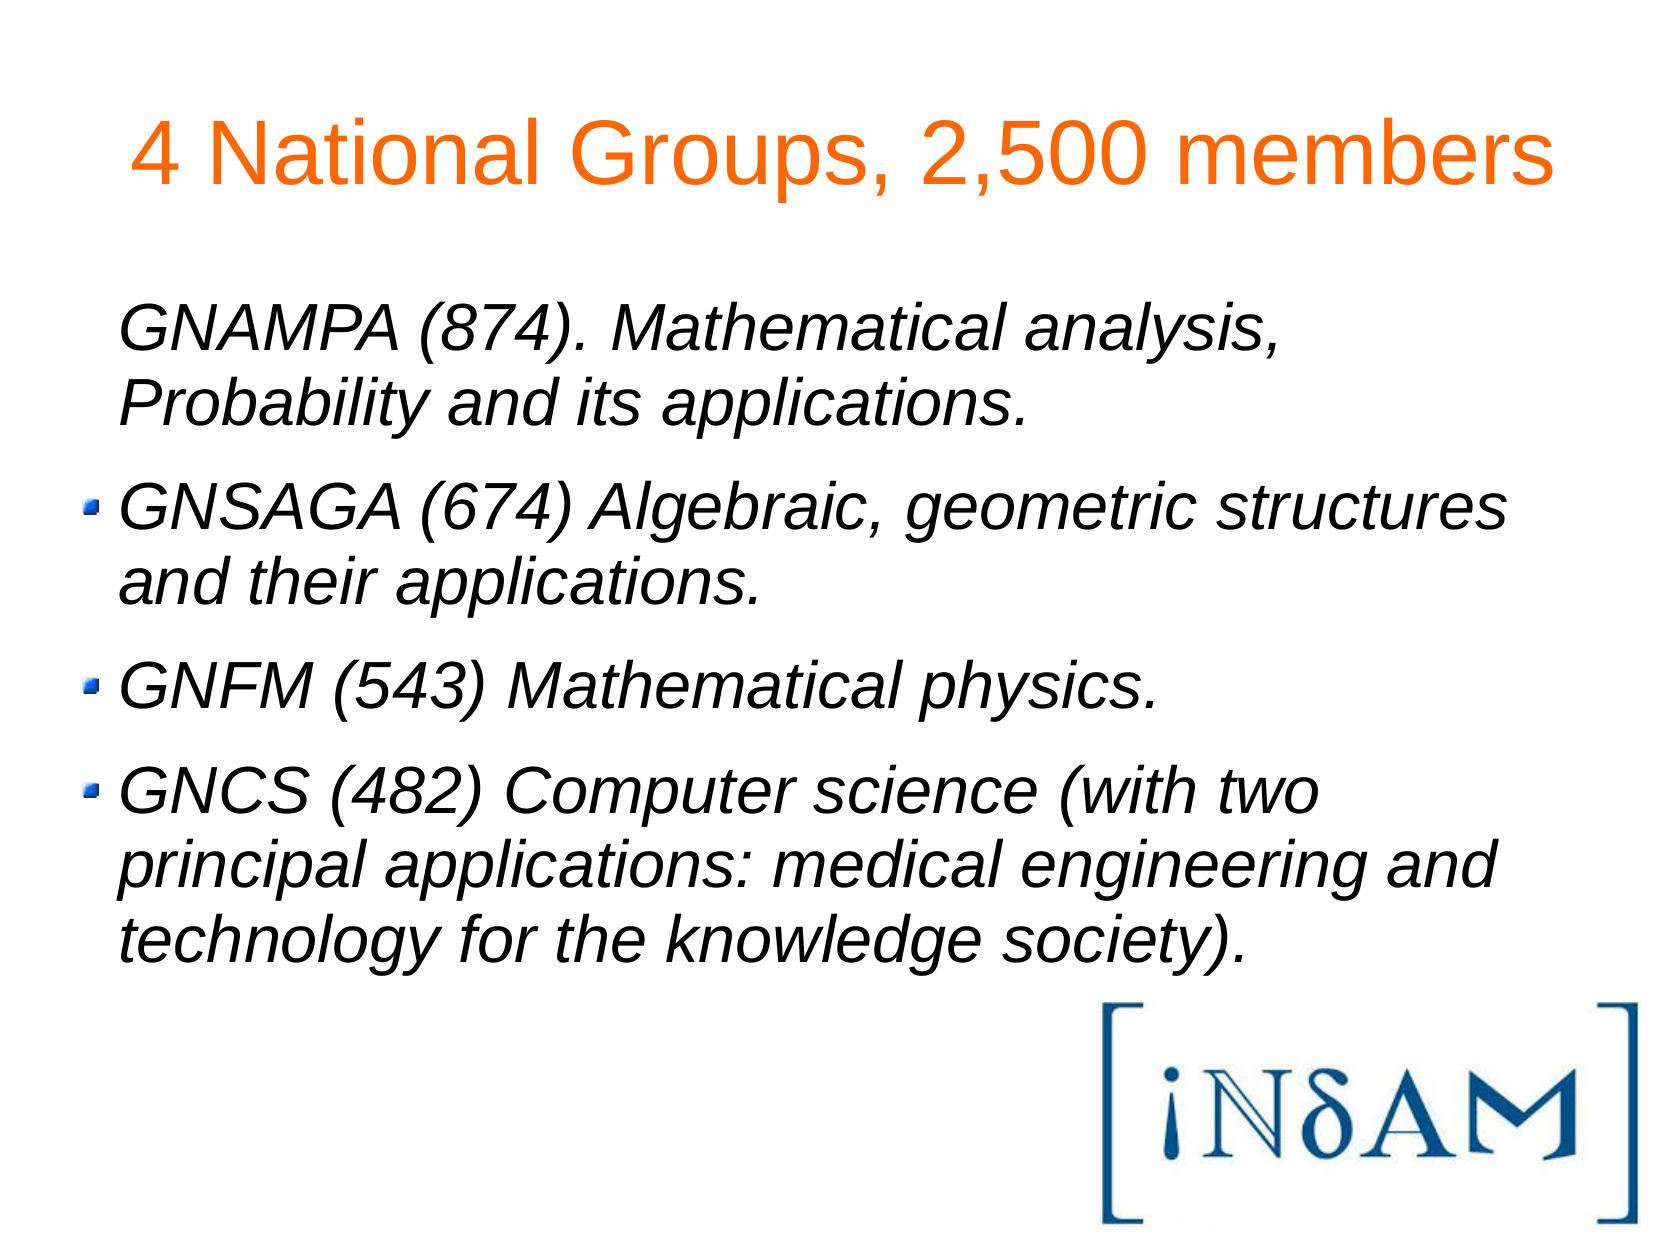

# 4 National Groups, 2,500 members
GNAMPA (874). Mathematical analysis, Probability and its applications.
GNSAGA (674) Algebraic, geometric structures and their applications.
GNFM (543) Mathematical physics.
GNCS (482) Computer science (with two principal applications: medical engineering and technology for the knowledge society).